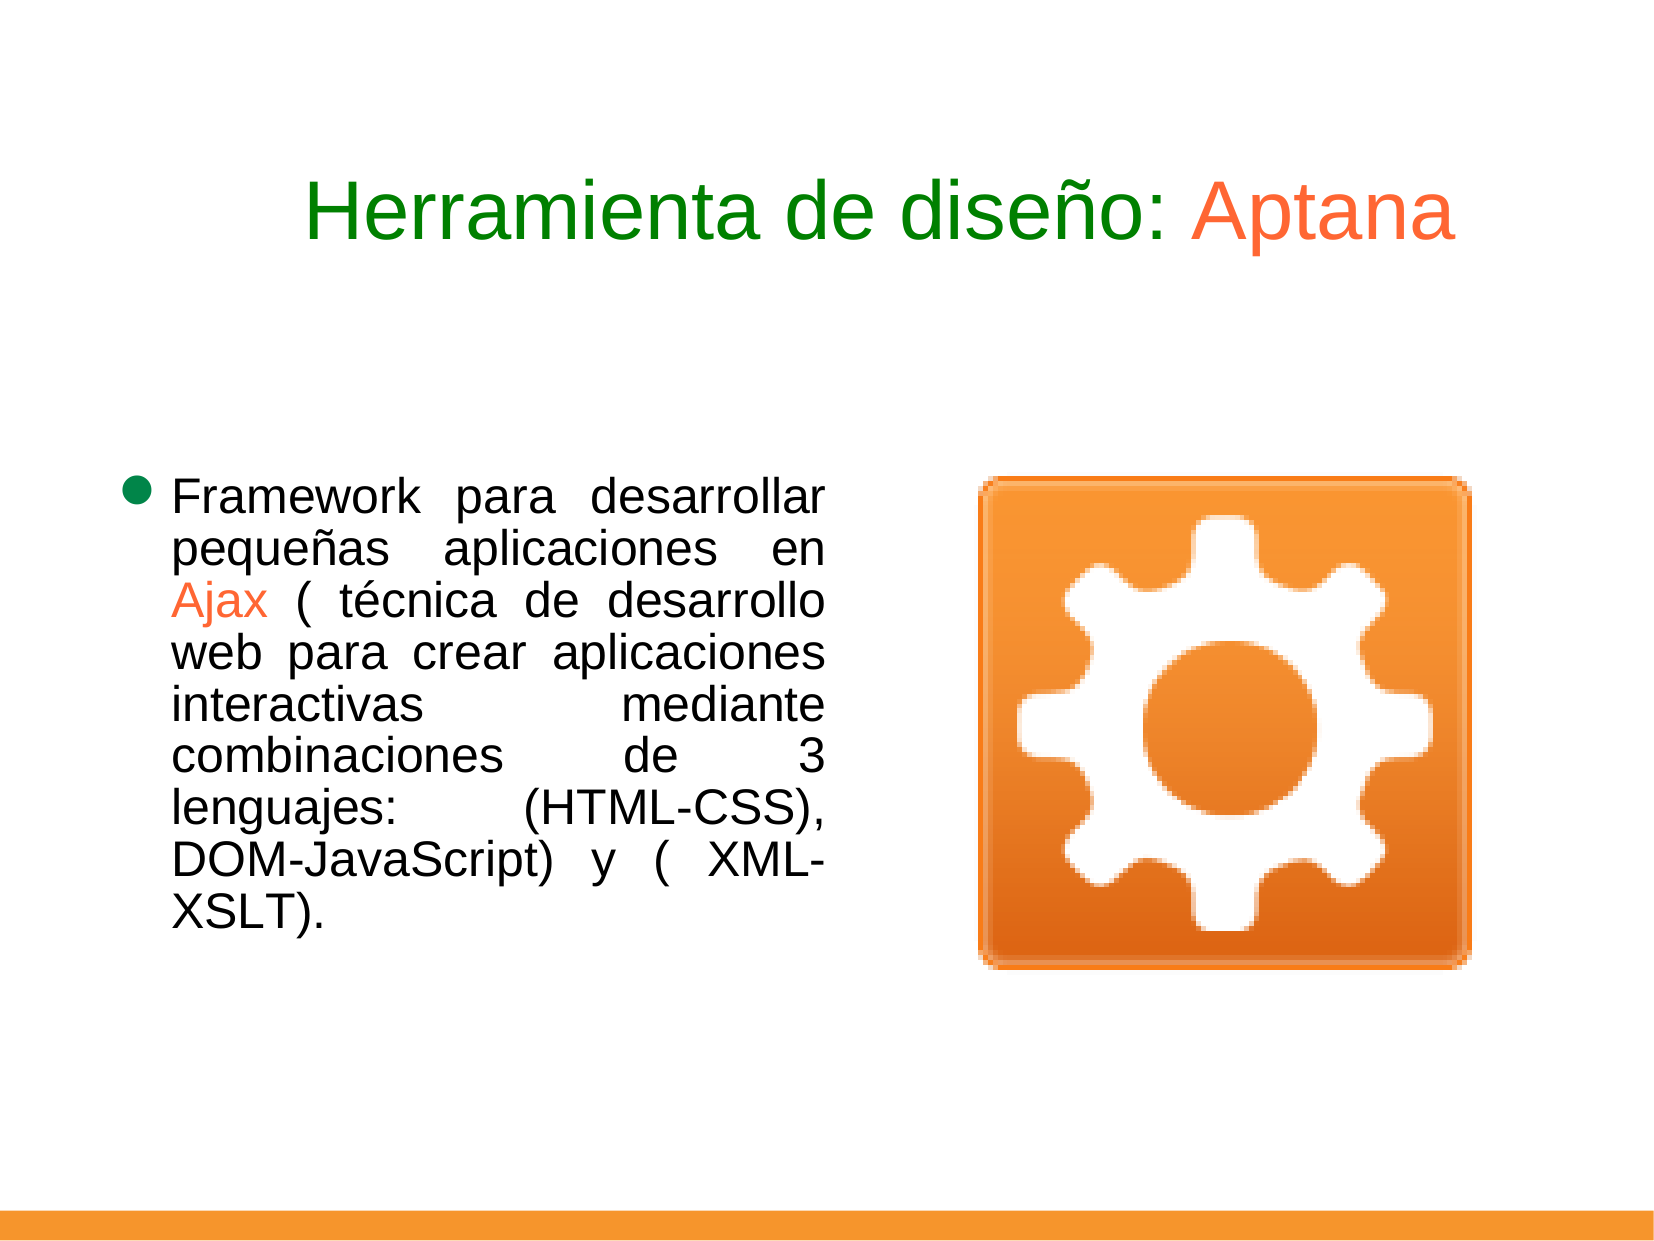

# Herramienta de diseño: Aptana
Framework para desarrollar pequeñas aplicaciones en Ajax ( técnica de desarrollo web para crear aplicaciones interactivas mediante combinaciones de 3 lenguajes: (HTML-CSS), DOM-JavaScript) y ( XML-XSLT).